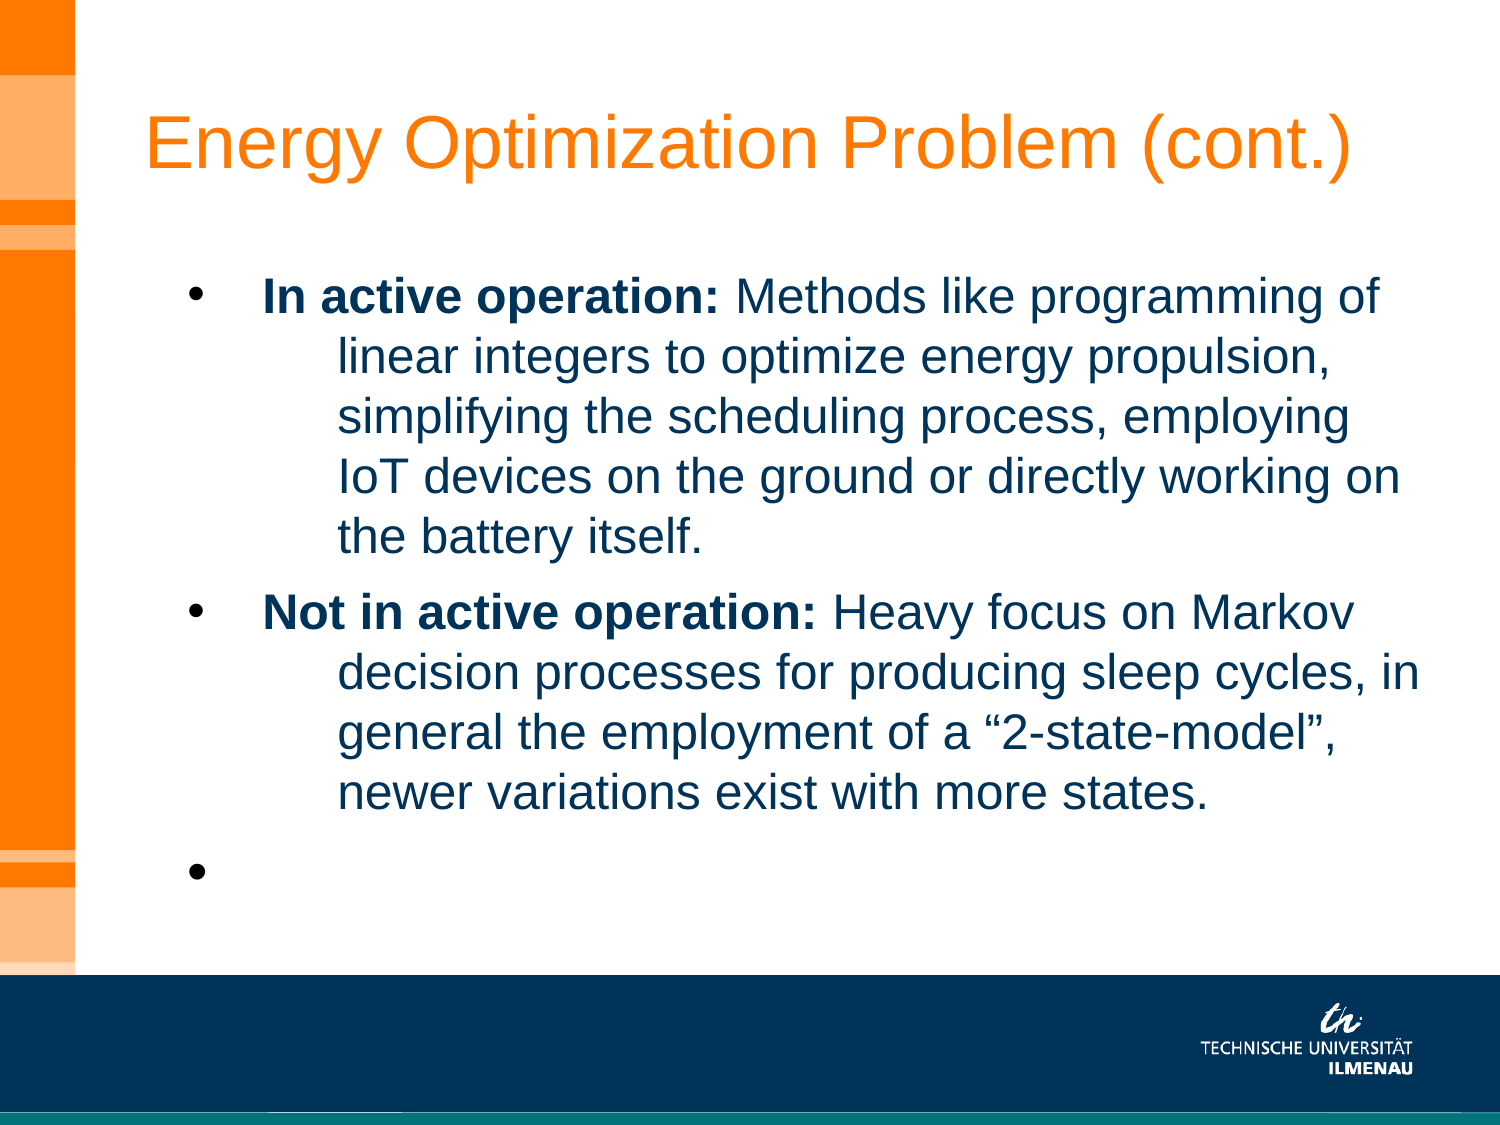

# Energy Optimization Problem (cont.)
In active operation: Methods like programming of linear integers to optimize energy propulsion, simplifying the scheduling process, employing IoT devices on the ground or directly working on the battery itself.
Not in active operation: Heavy focus on Markov decision processes for producing sleep cycles, in general the employment of a “2-state-model”, newer variations exist with more states.